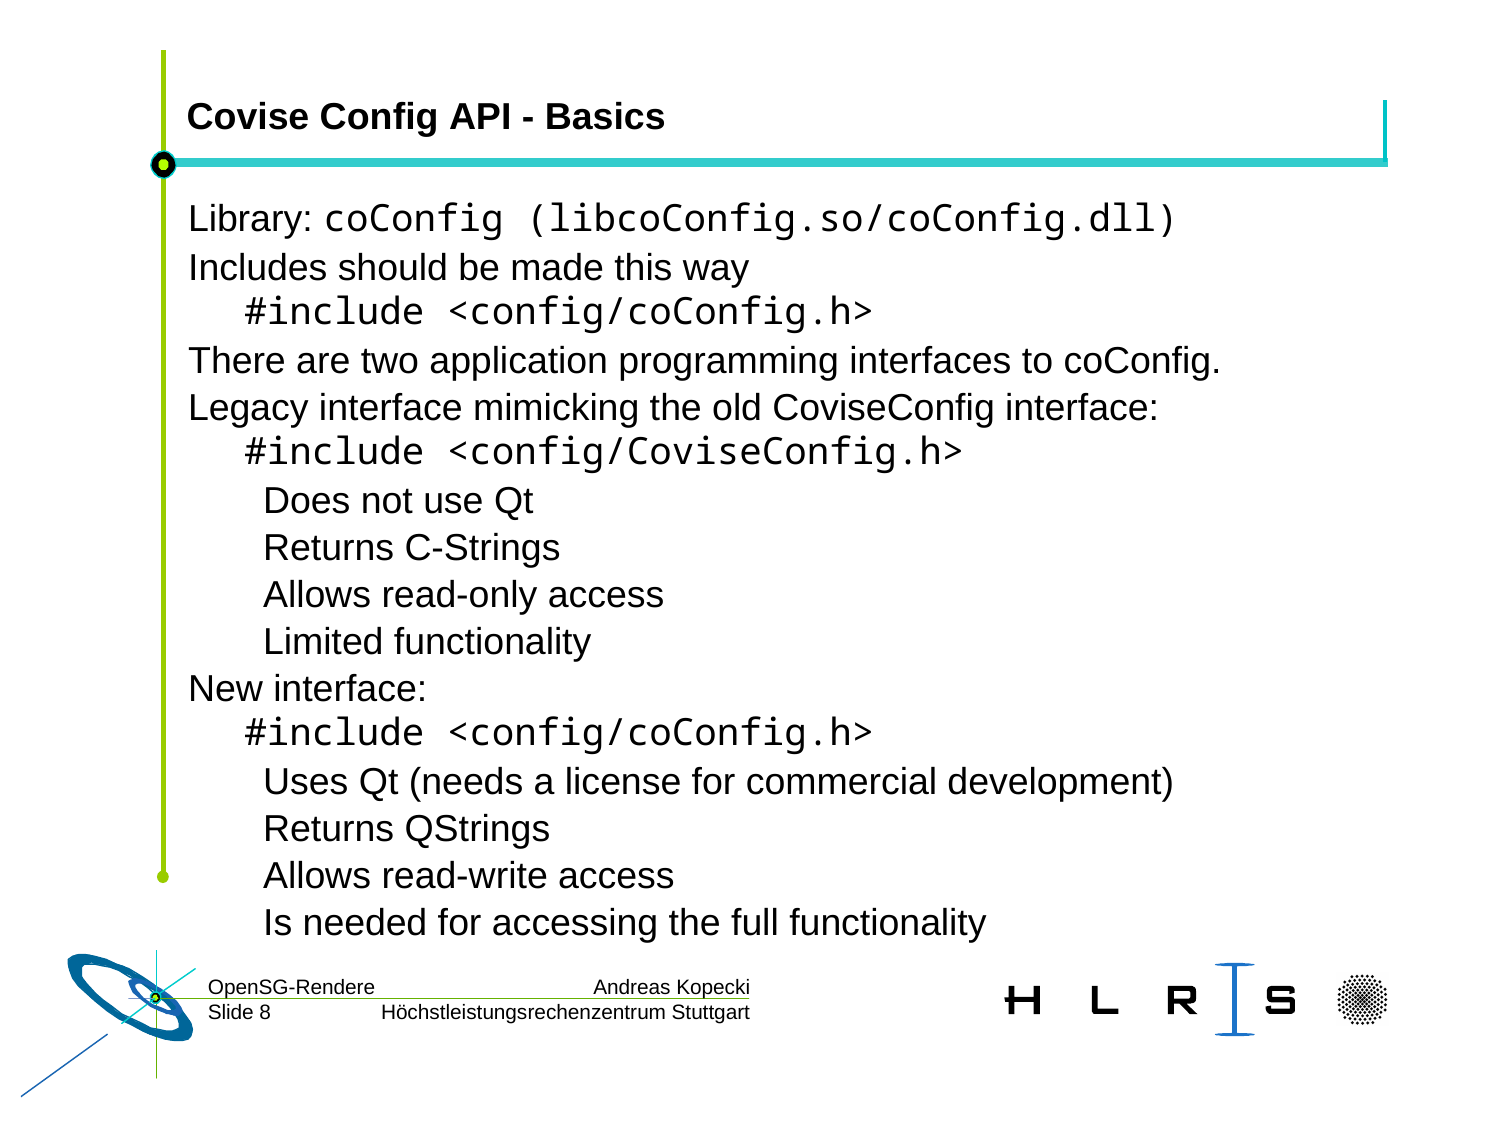

# Covise Config API - Basics
Library: coConfig (libcoConfig.so/coConfig.dll)
Includes should be made this way
#include <config/coConfig.h>
There are two application programming interfaces to coConfig.
Legacy interface mimicking the old CoviseConfig interface:
#include <config/CoviseConfig.h>
Does not use Qt
Returns C-Strings
Allows read-only access
Limited functionality
New interface:
#include <config/coConfig.h>
Uses Qt (needs a license for commercial development)
Returns QStrings
Allows read-write access
Is needed for accessing the full functionality
OpenSG-Rendere
8